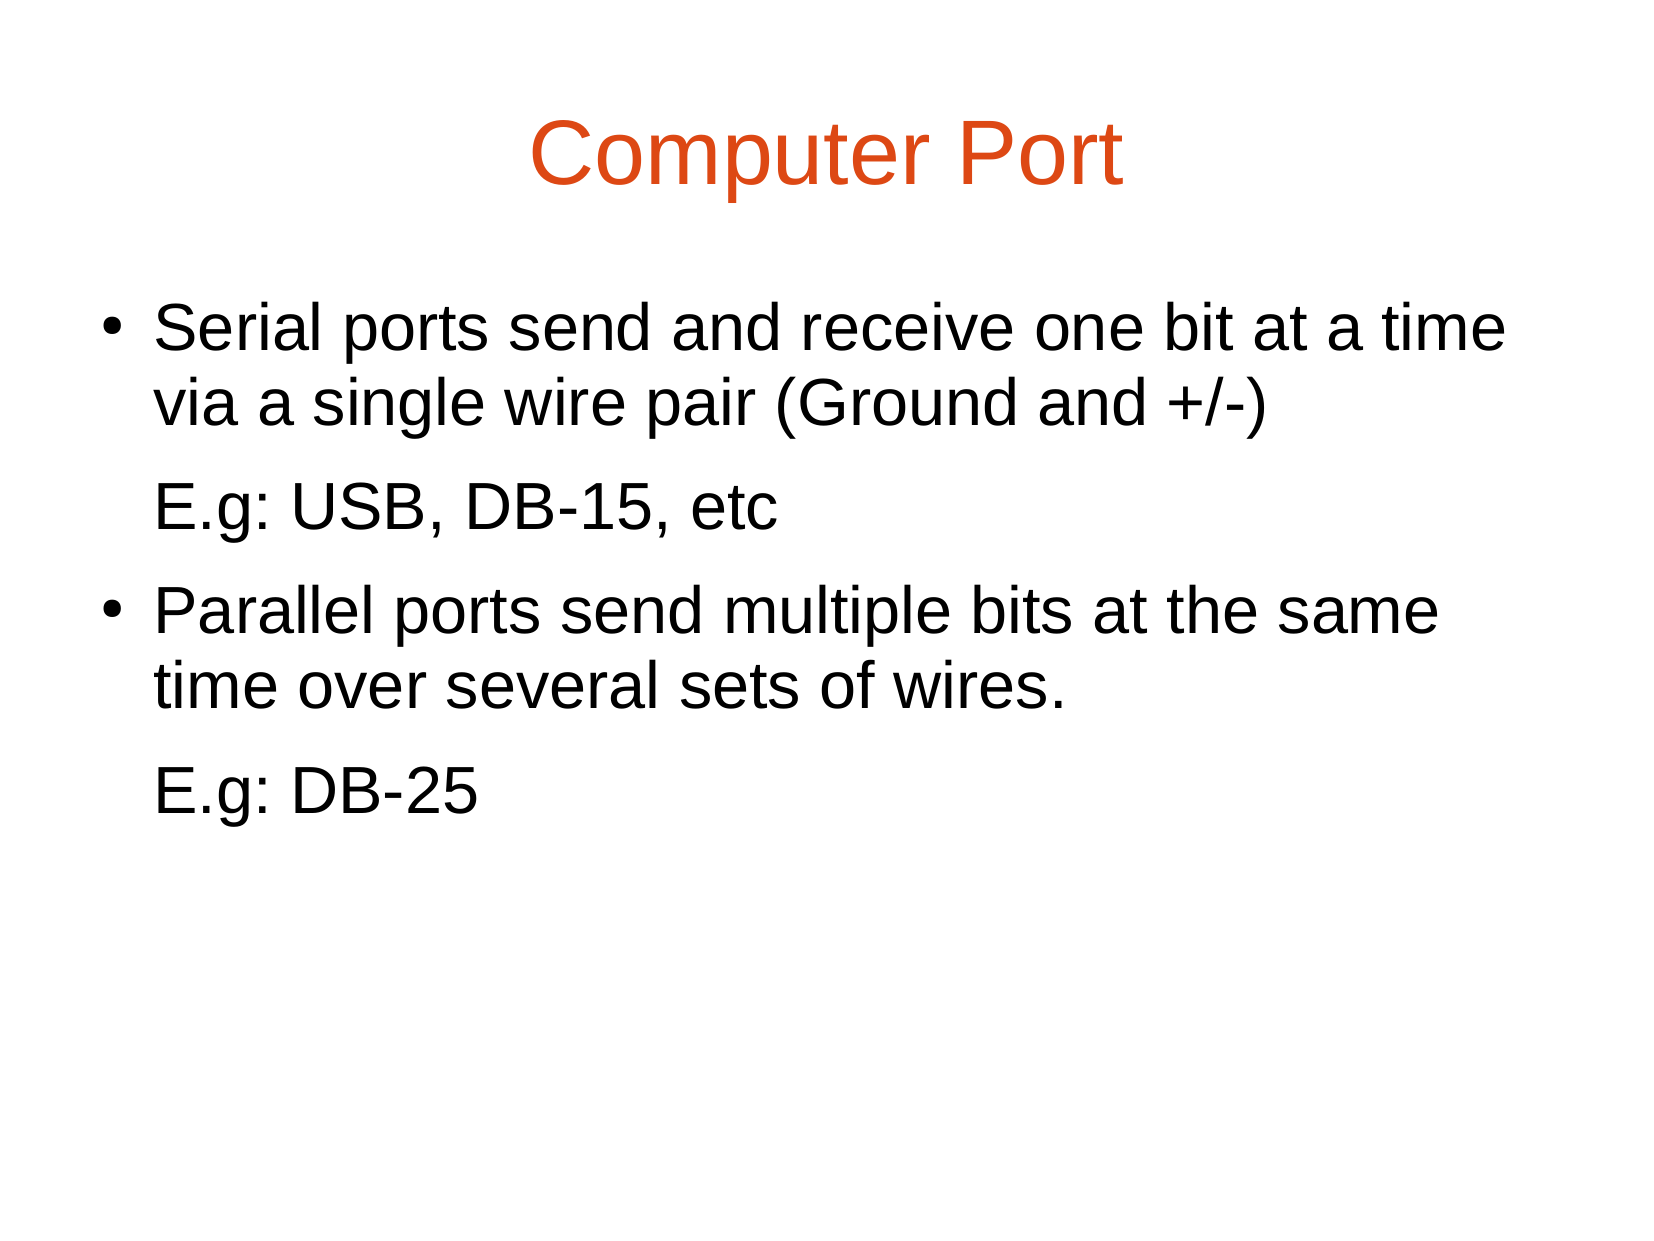

# Computer Port
Serial ports send and receive one bit at a time via a single wire pair (Ground and +/-)
E.g: USB, DB-15, etc
Parallel ports send multiple bits at the same time over several sets of wires.
E.g: DB-25